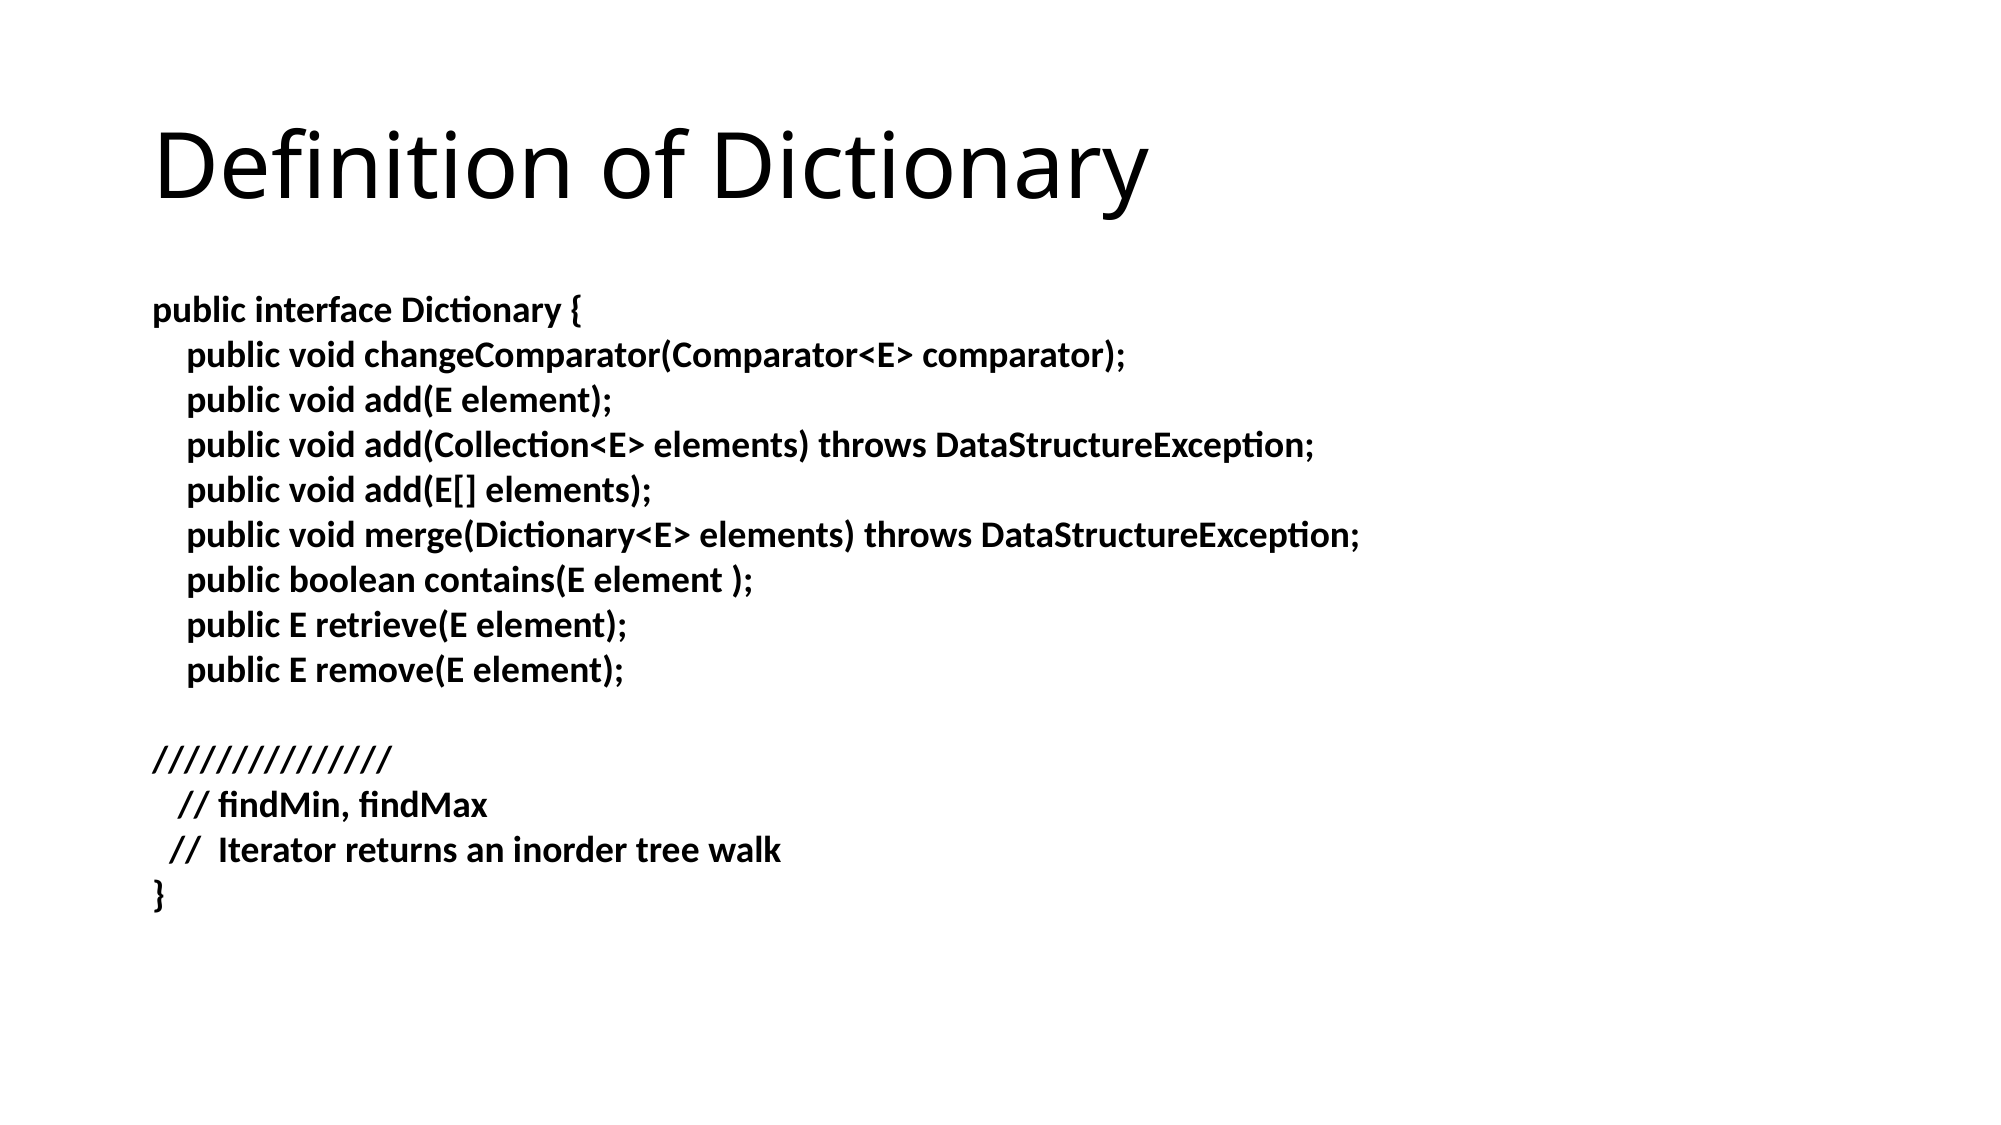

# Definition of Dictionary
public interface Dictionary {
 public void changeComparator(Comparator<E> comparator);
 public void add(E element);
 public void add(Collection<E> elements) throws DataStructureException;
 public void add(E[] elements);
 public void merge(Dictionary<E> elements) throws DataStructureException;
 public boolean contains(E element );
 public E retrieve(E element);
 public E remove(E element);
///////////////
 // findMin, findMax
 // Iterator returns an inorder tree walk
}